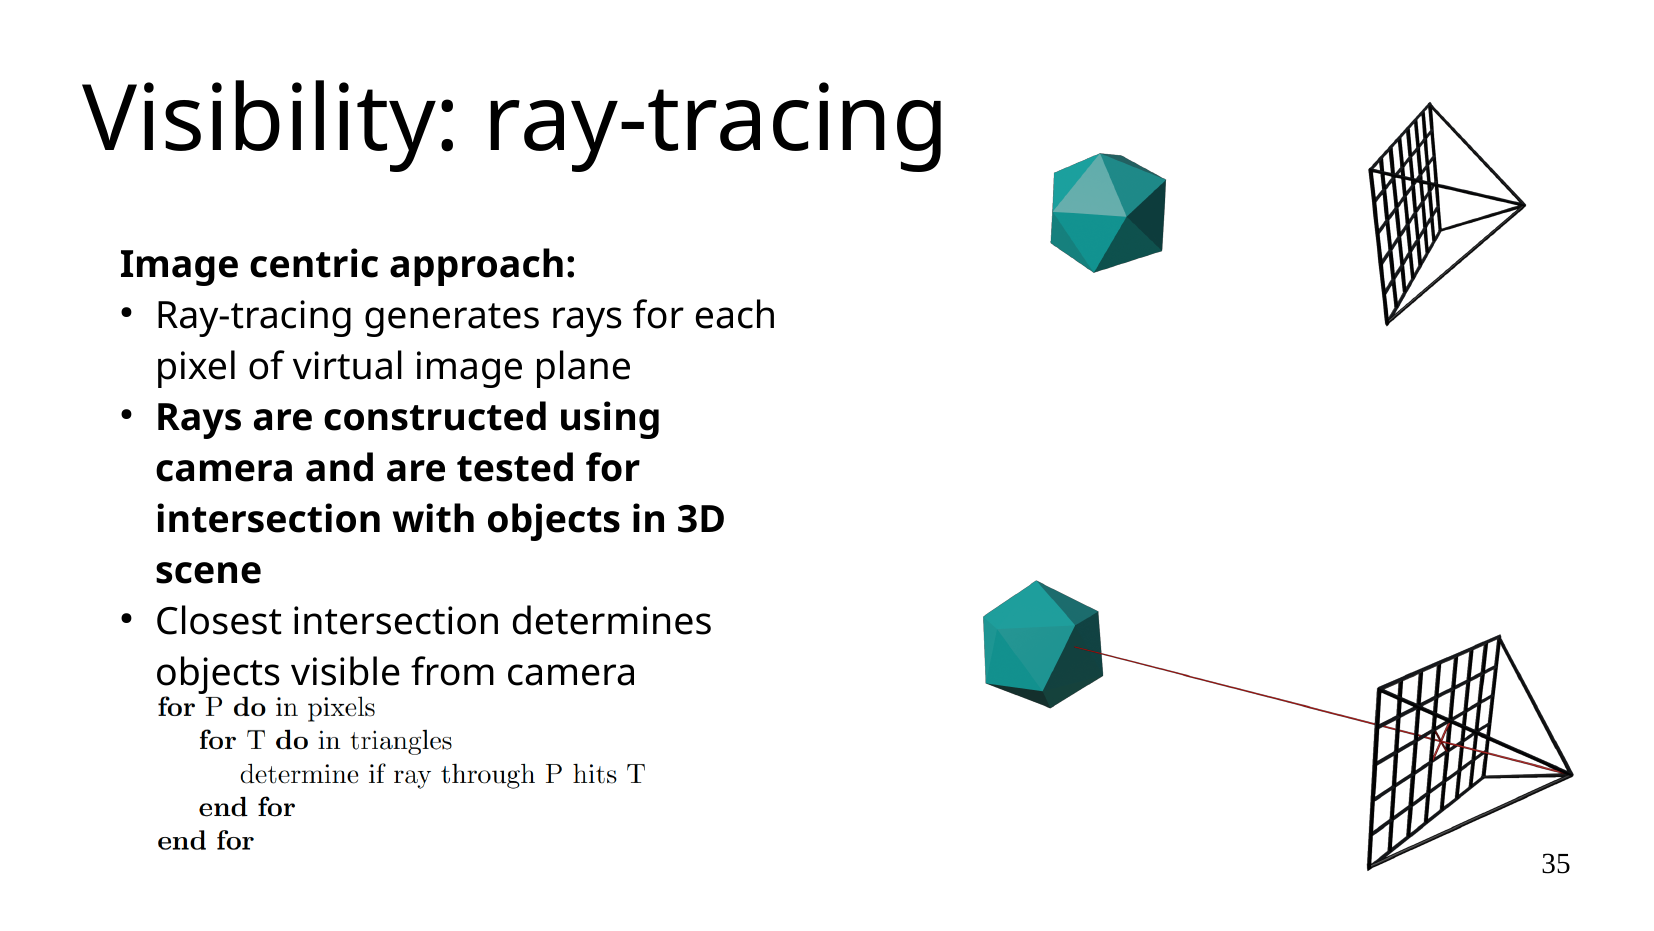

# Visibility: ray-tracing
Image centric approach:
Ray-tracing generates rays for each pixel of virtual image plane
Rays are constructed using camera and are tested for intersection with objects in 3D scene
Closest intersection determines objects visible from camera
35